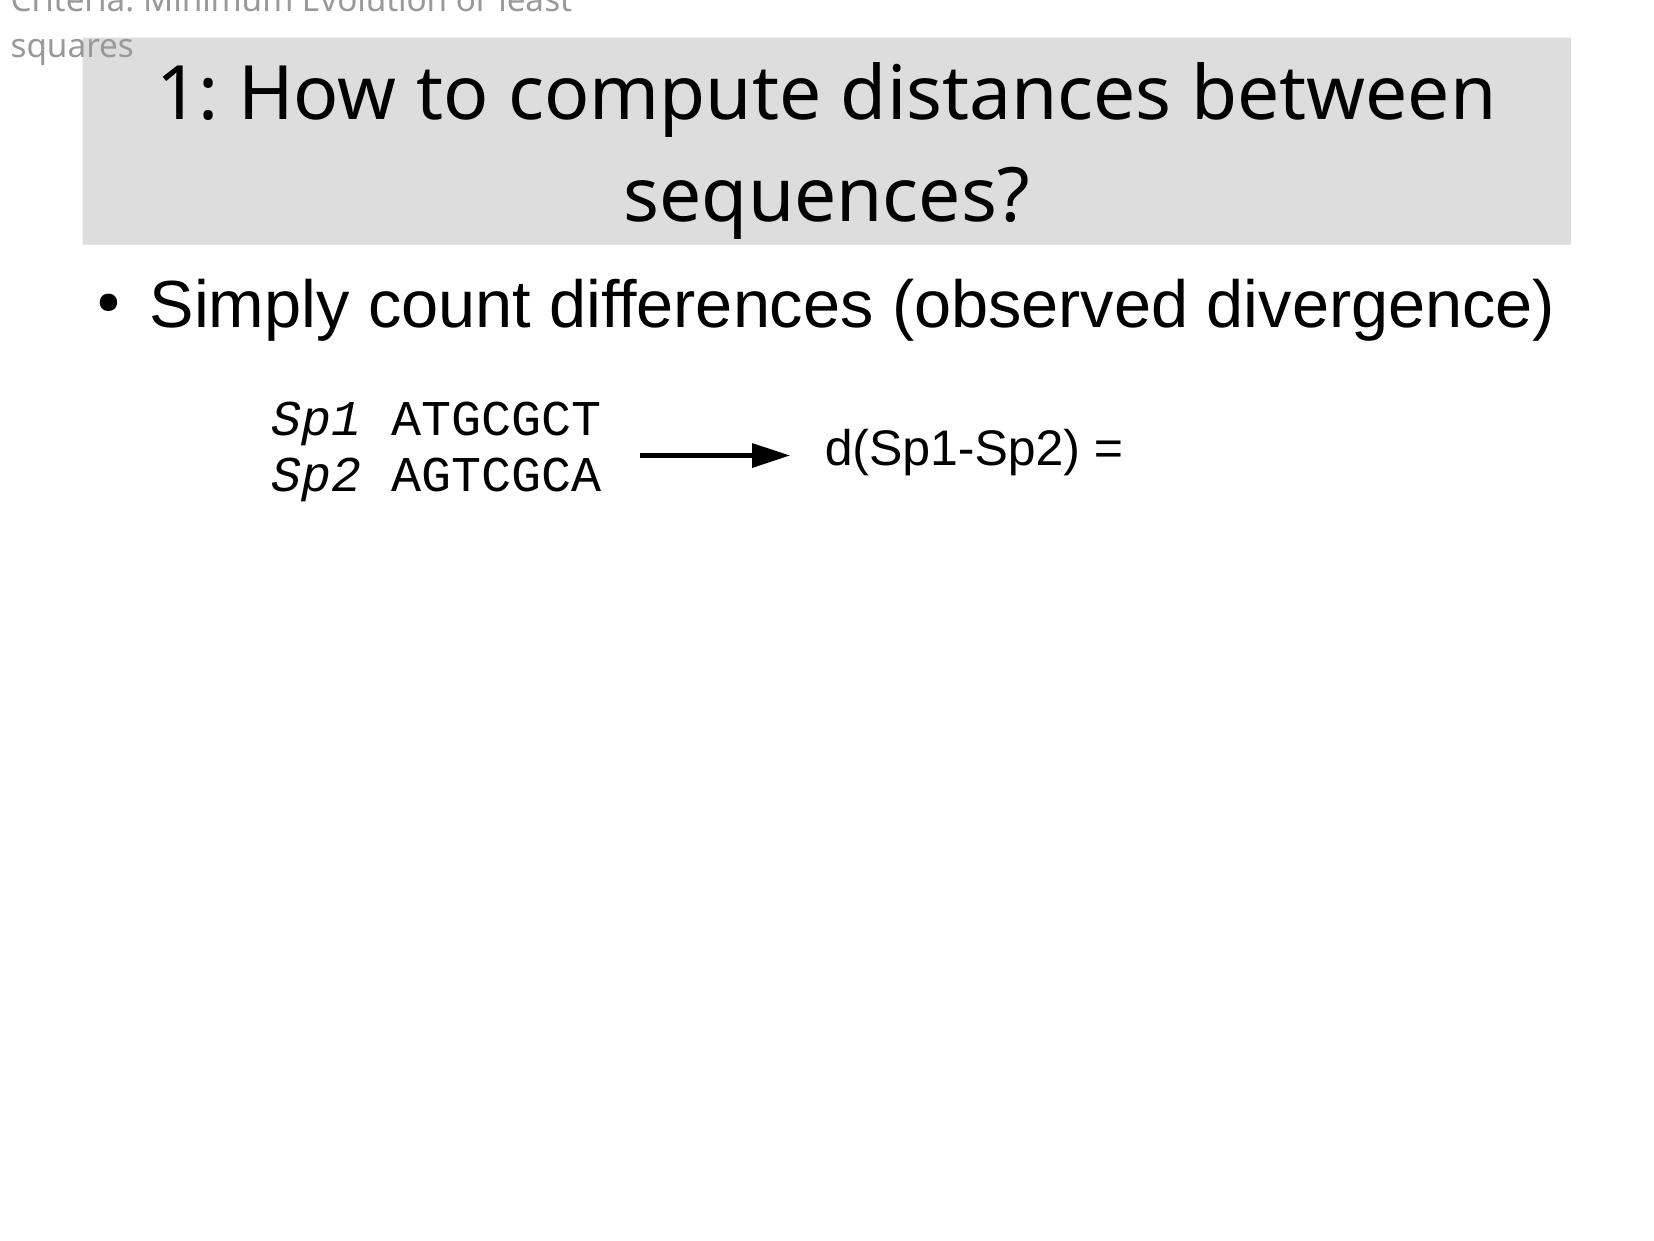

Criteria: Minimum Evolution or least squares
# 1: How to compute distances between sequences?
Simply count differences (observed divergence)
Sp1 ATGCGCT
Sp2 AGTCGCA
d(Sp1-Sp2) =